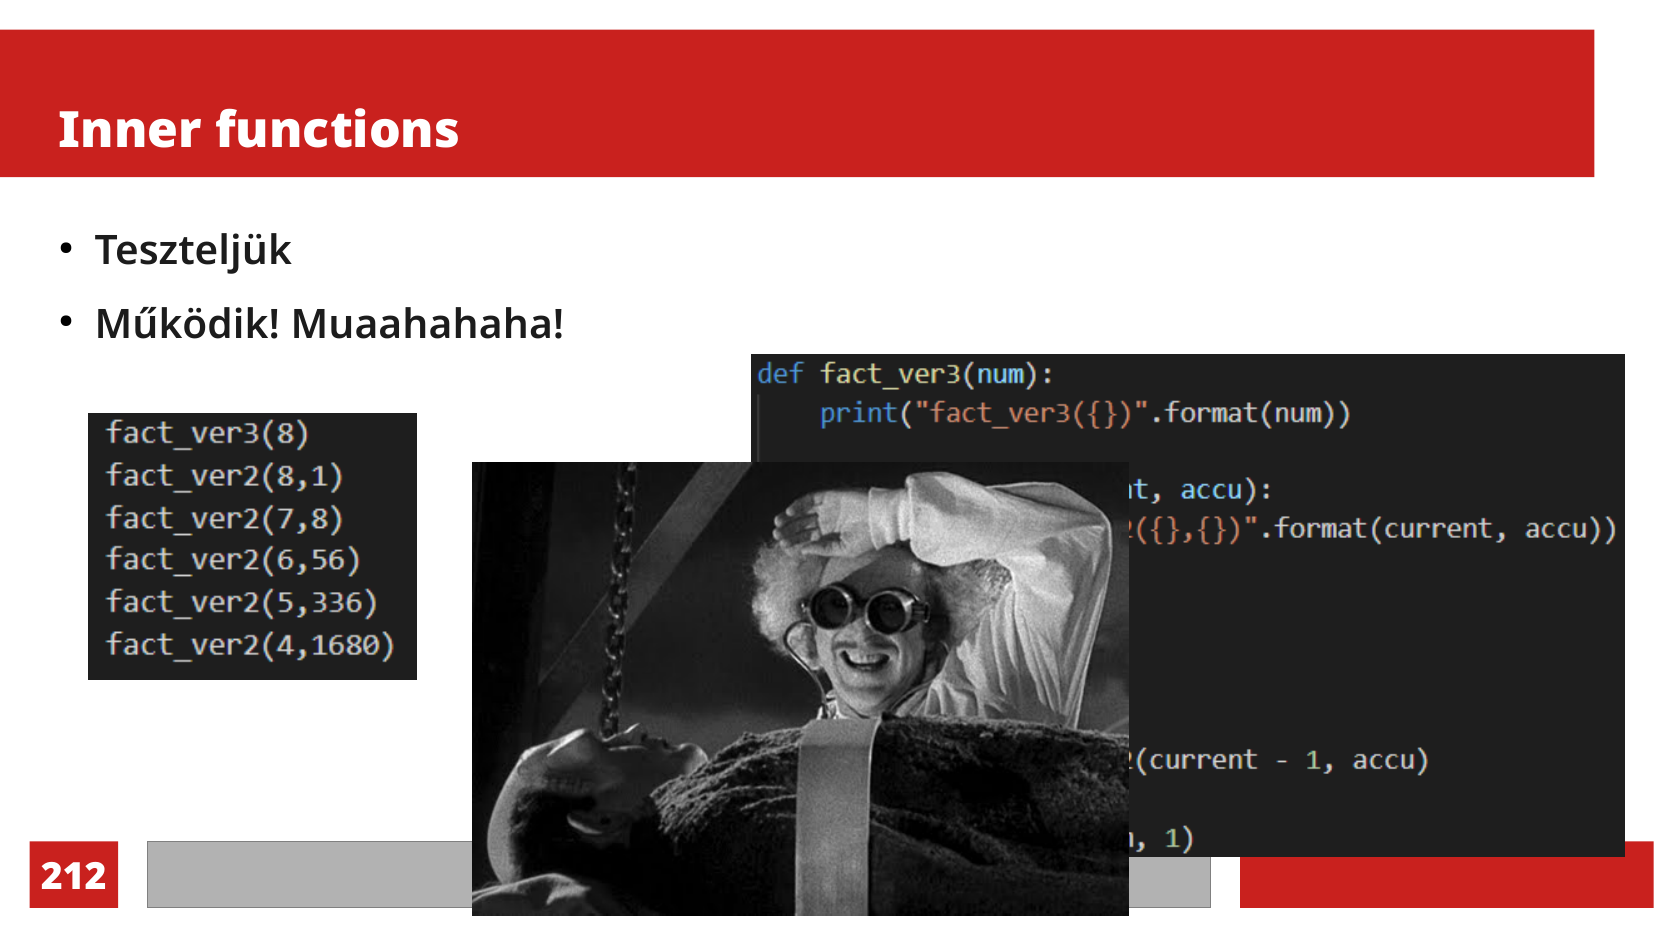

# Inner functions
Teszteljük
Működik! Muaahahaha!
212